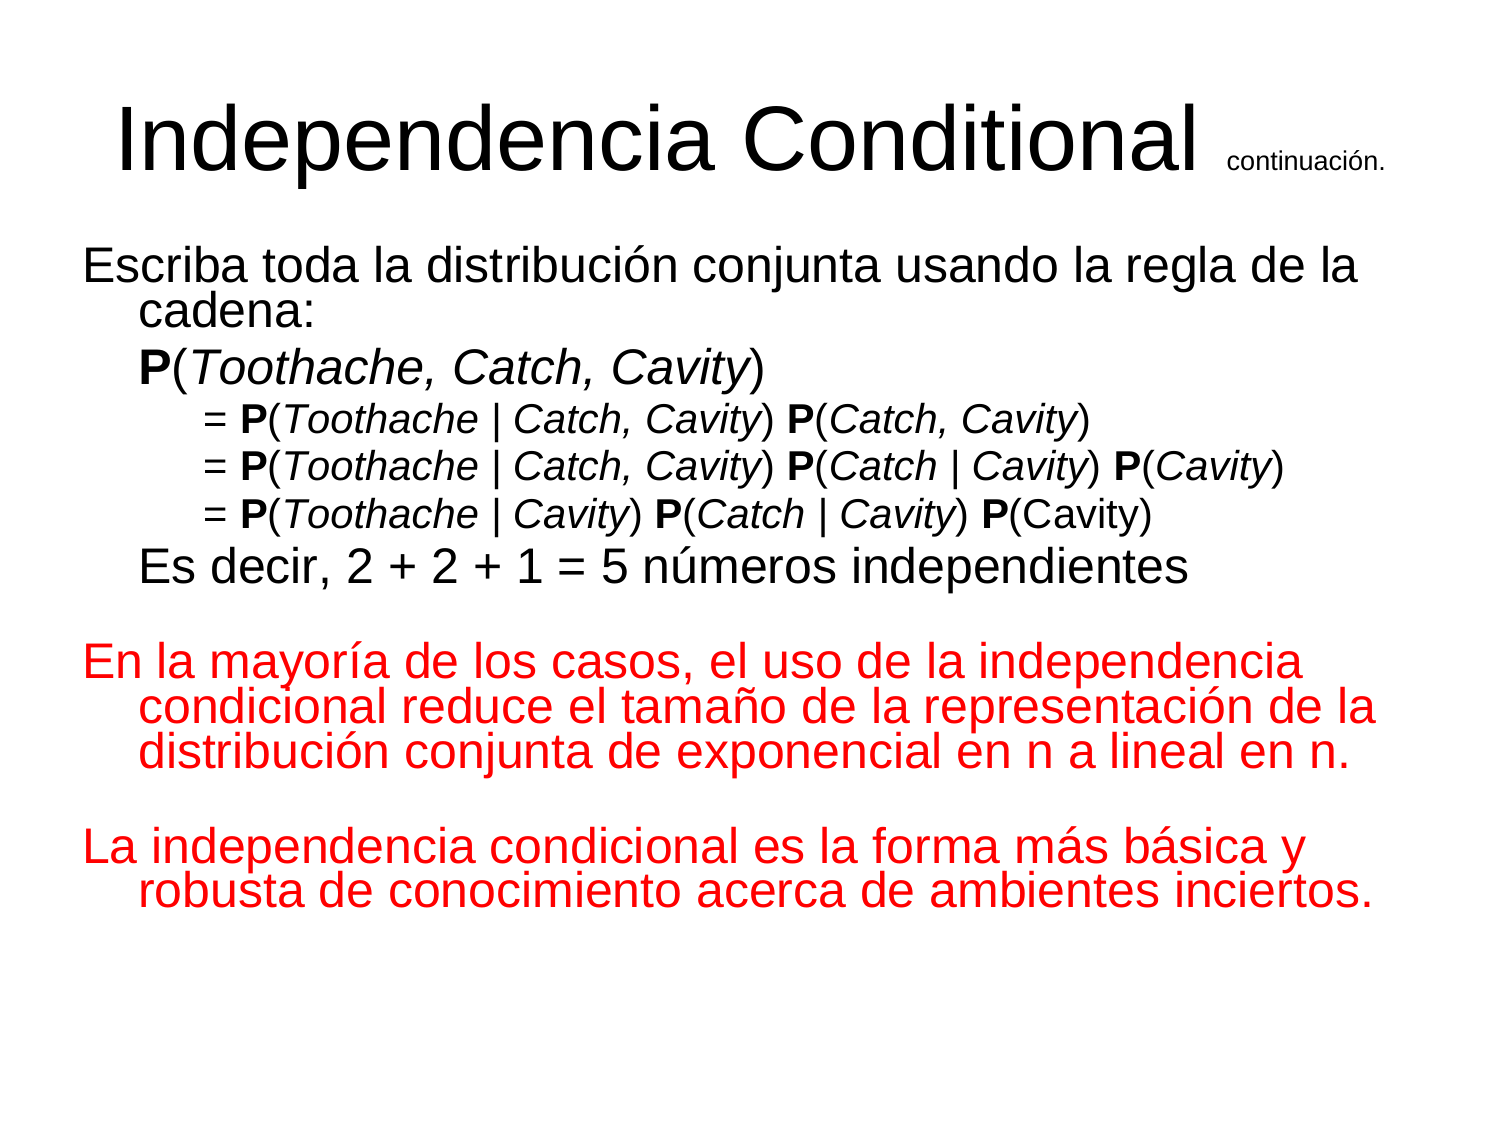

# Independencia Conditional continuación.
Escriba toda la distribución conjunta usando la regla de la cadena:
	P(Toothache, Catch, Cavity)
	= P(Toothache | Catch, Cavity) P(Catch, Cavity)
	= P(Toothache | Catch, Cavity) P(Catch | Cavity) P(Cavity)
	= P(Toothache | Cavity) P(Catch | Cavity) P(Cavity)
	Es decir, 2 + 2 + 1 = 5 números independientes
En la mayoría de los casos, el uso de la independencia condicional reduce el tamaño de la representación de la distribución conjunta de exponencial en n a lineal en n.
La independencia condicional es la forma más básica y robusta de conocimiento acerca de ambientes inciertos.